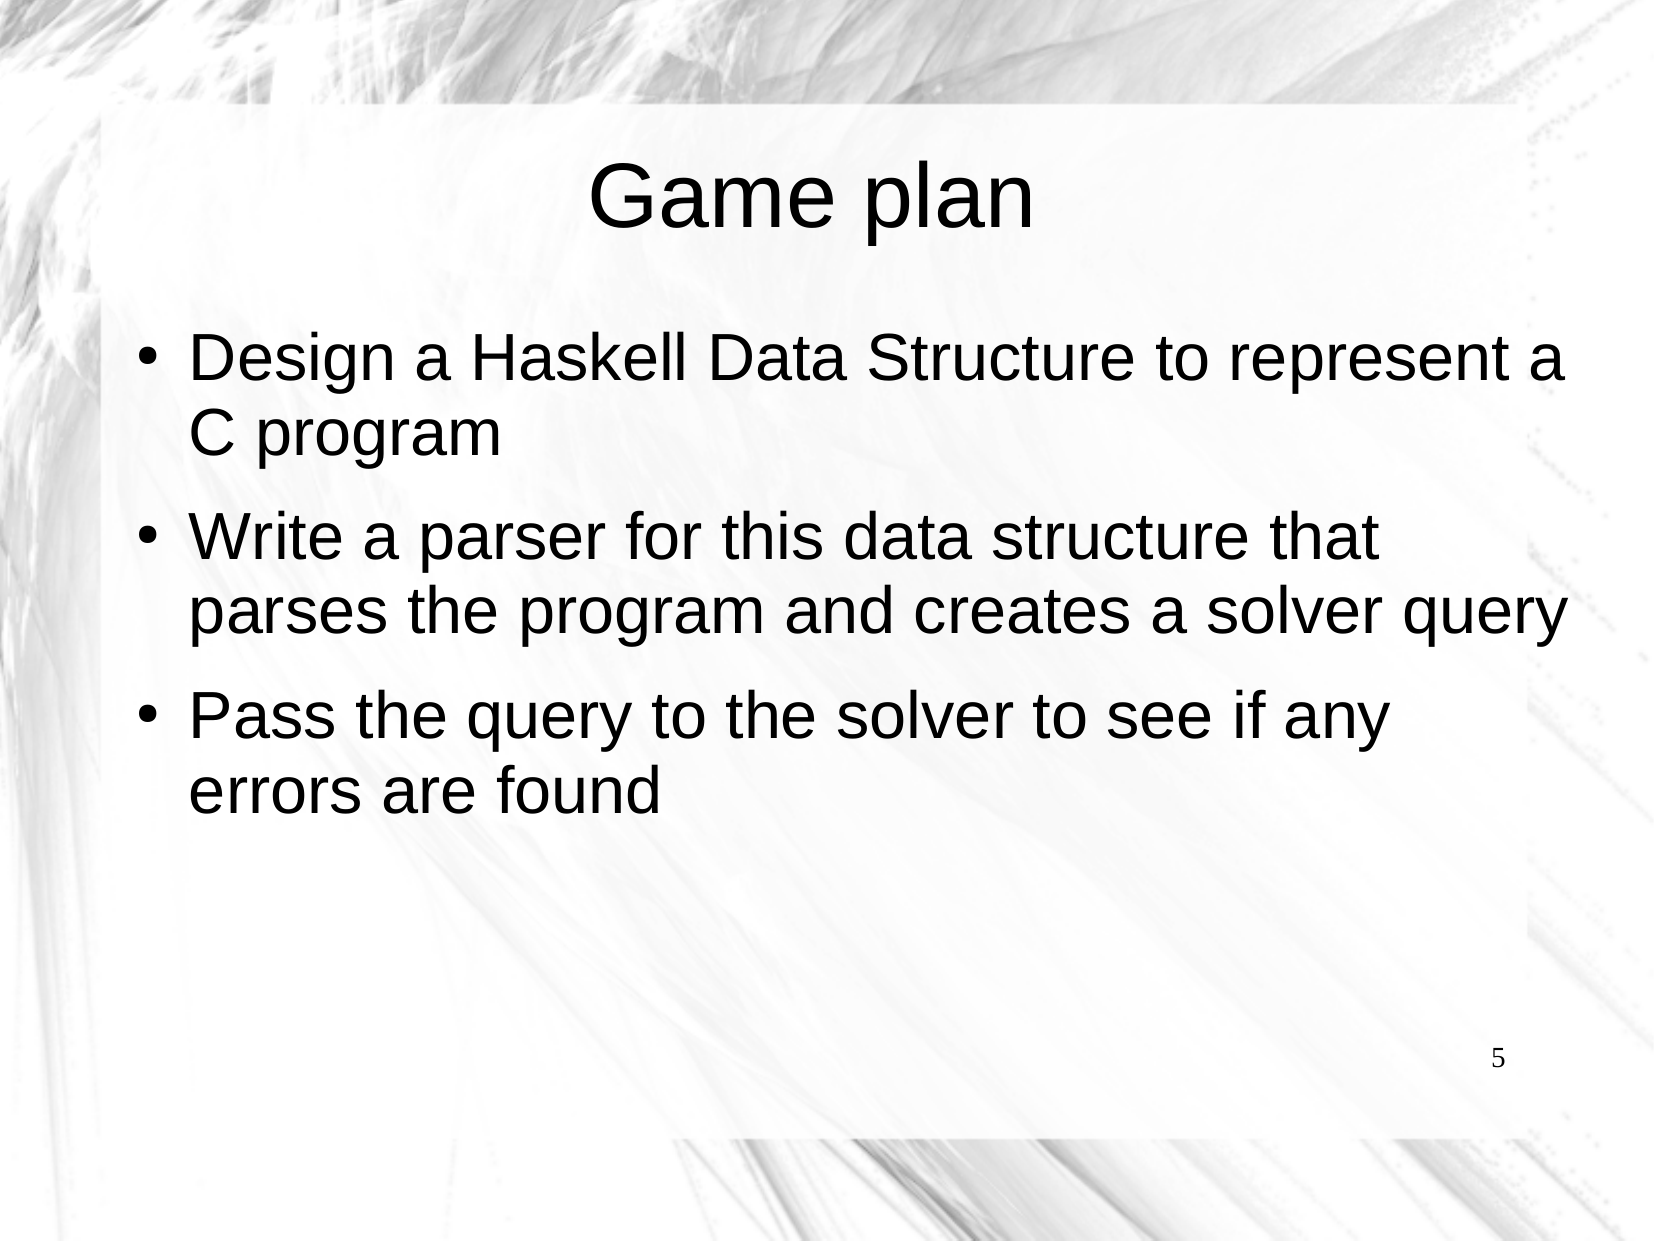

# Game plan
Design a Haskell Data Structure to represent a C program
Write a parser for this data structure that parses the program and creates a solver query
Pass the query to the solver to see if any errors are found
5